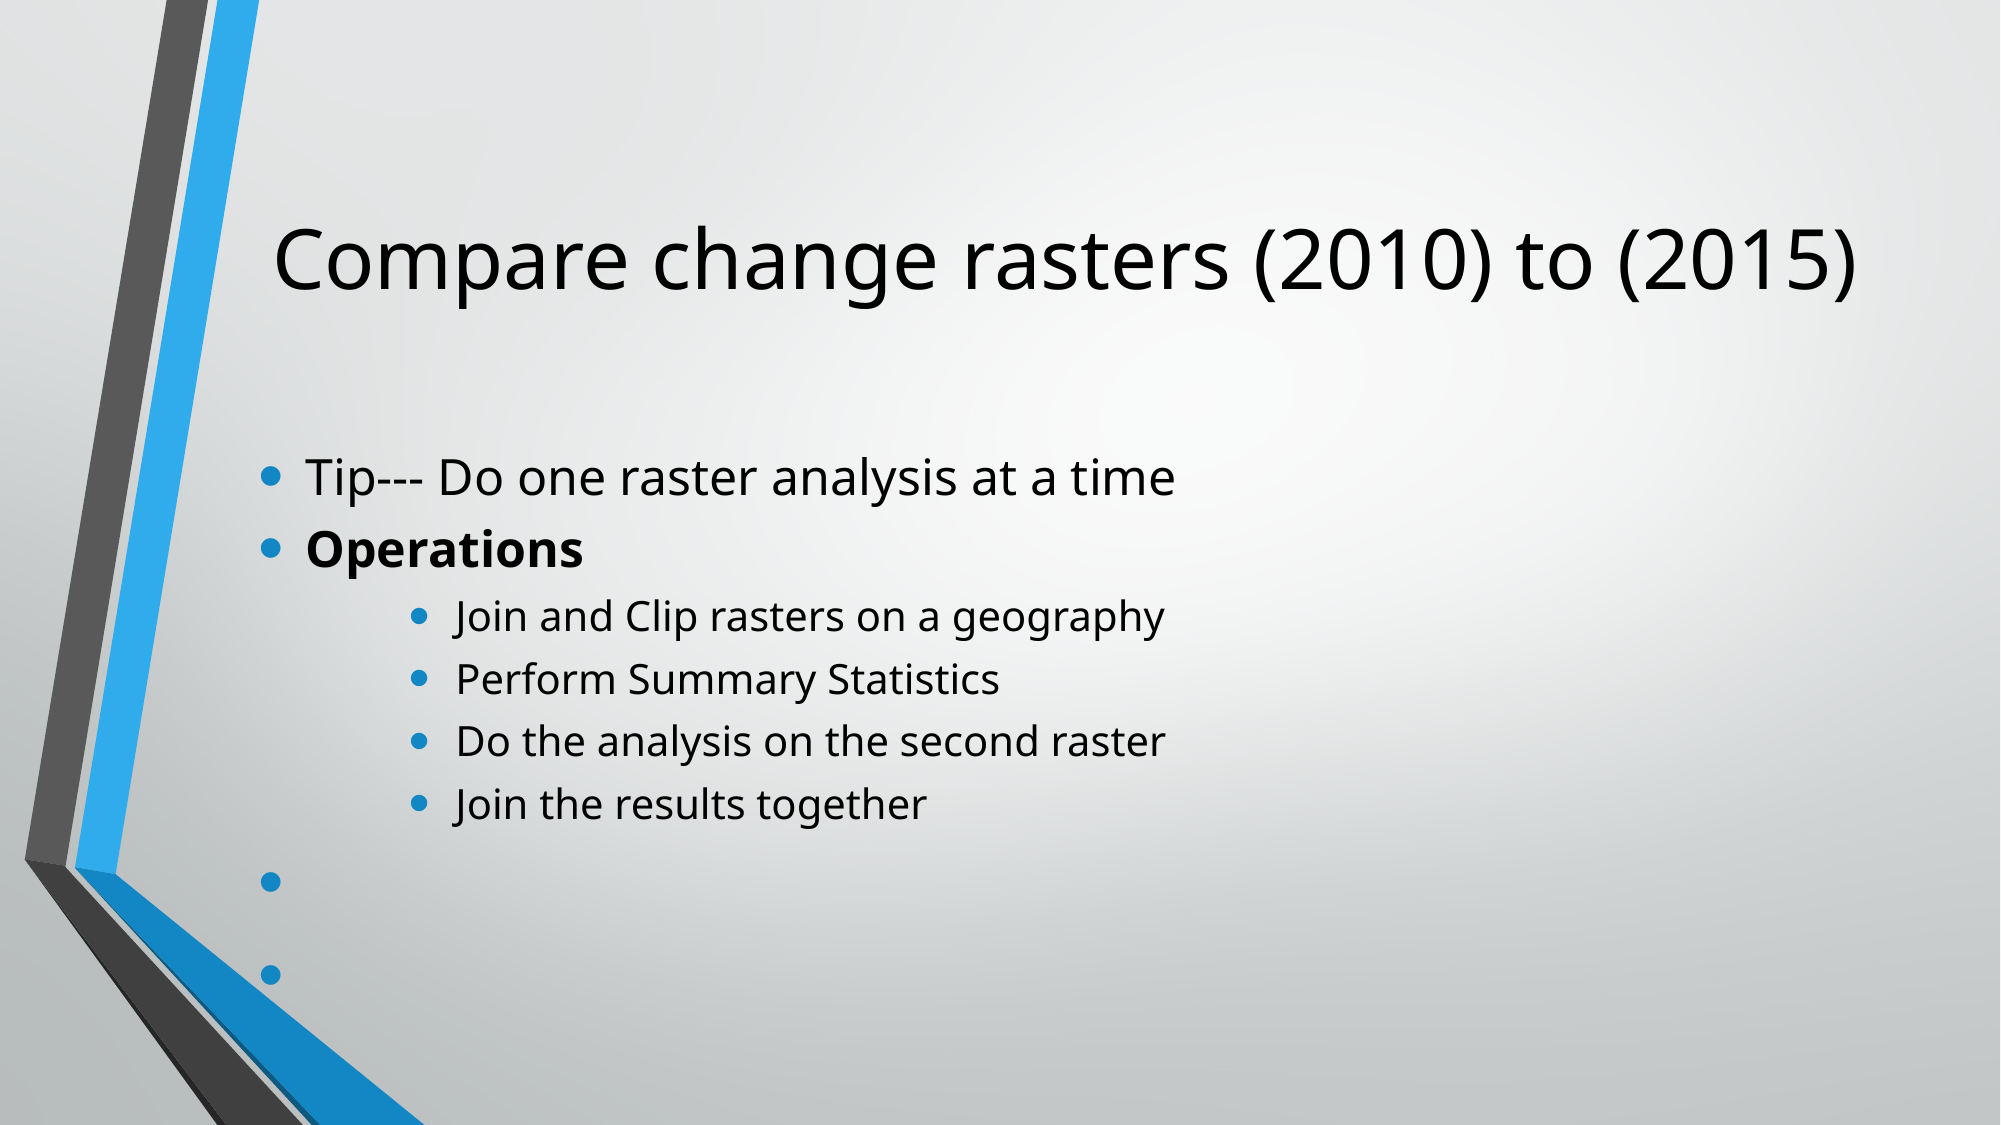

# Compare change rasters (2010) to (2015)
Tip--- Do one raster analysis at a time
Operations
Join and Clip rasters on a geography
Perform Summary Statistics
Do the analysis on the second raster
Join the results together